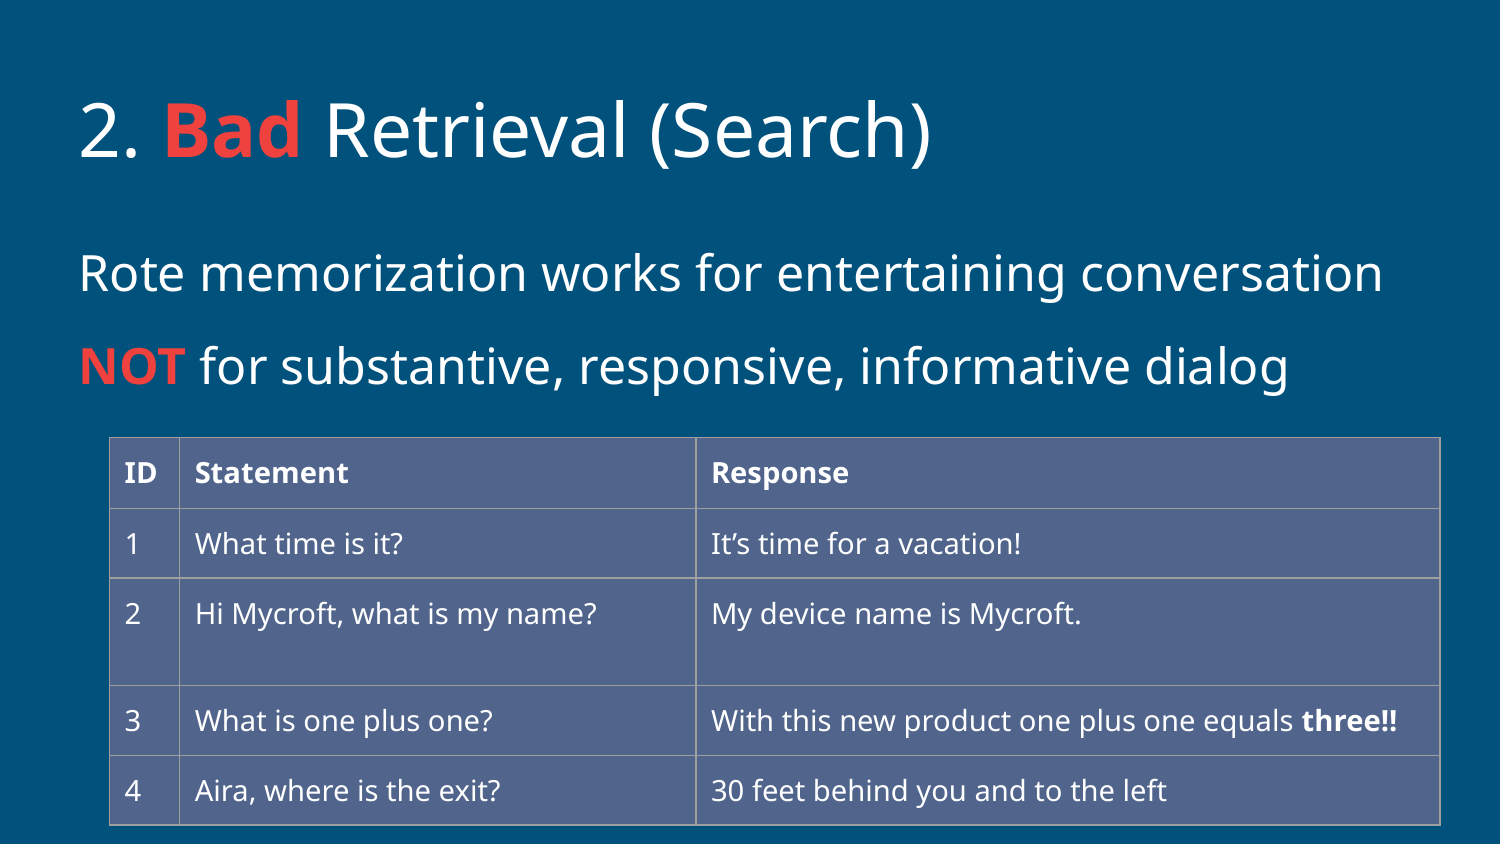

2. Bad Retrieval (Search)
Rote memorization works for entertaining conversation
NOT for substantive, responsive, informative dialog
| ID | Statement | Response |
| --- | --- | --- |
| 1 | What time is it? | It’s time for a vacation! |
| 2 | Hi Mycroft, what is my name? | My device name is Mycroft. |
| 3 | What is one plus one? | With this new product one plus one equals three!! |
| 4 | Aira, where is the exit? | 30 feet behind you and to the left |
# 2. Retrieval is brittle